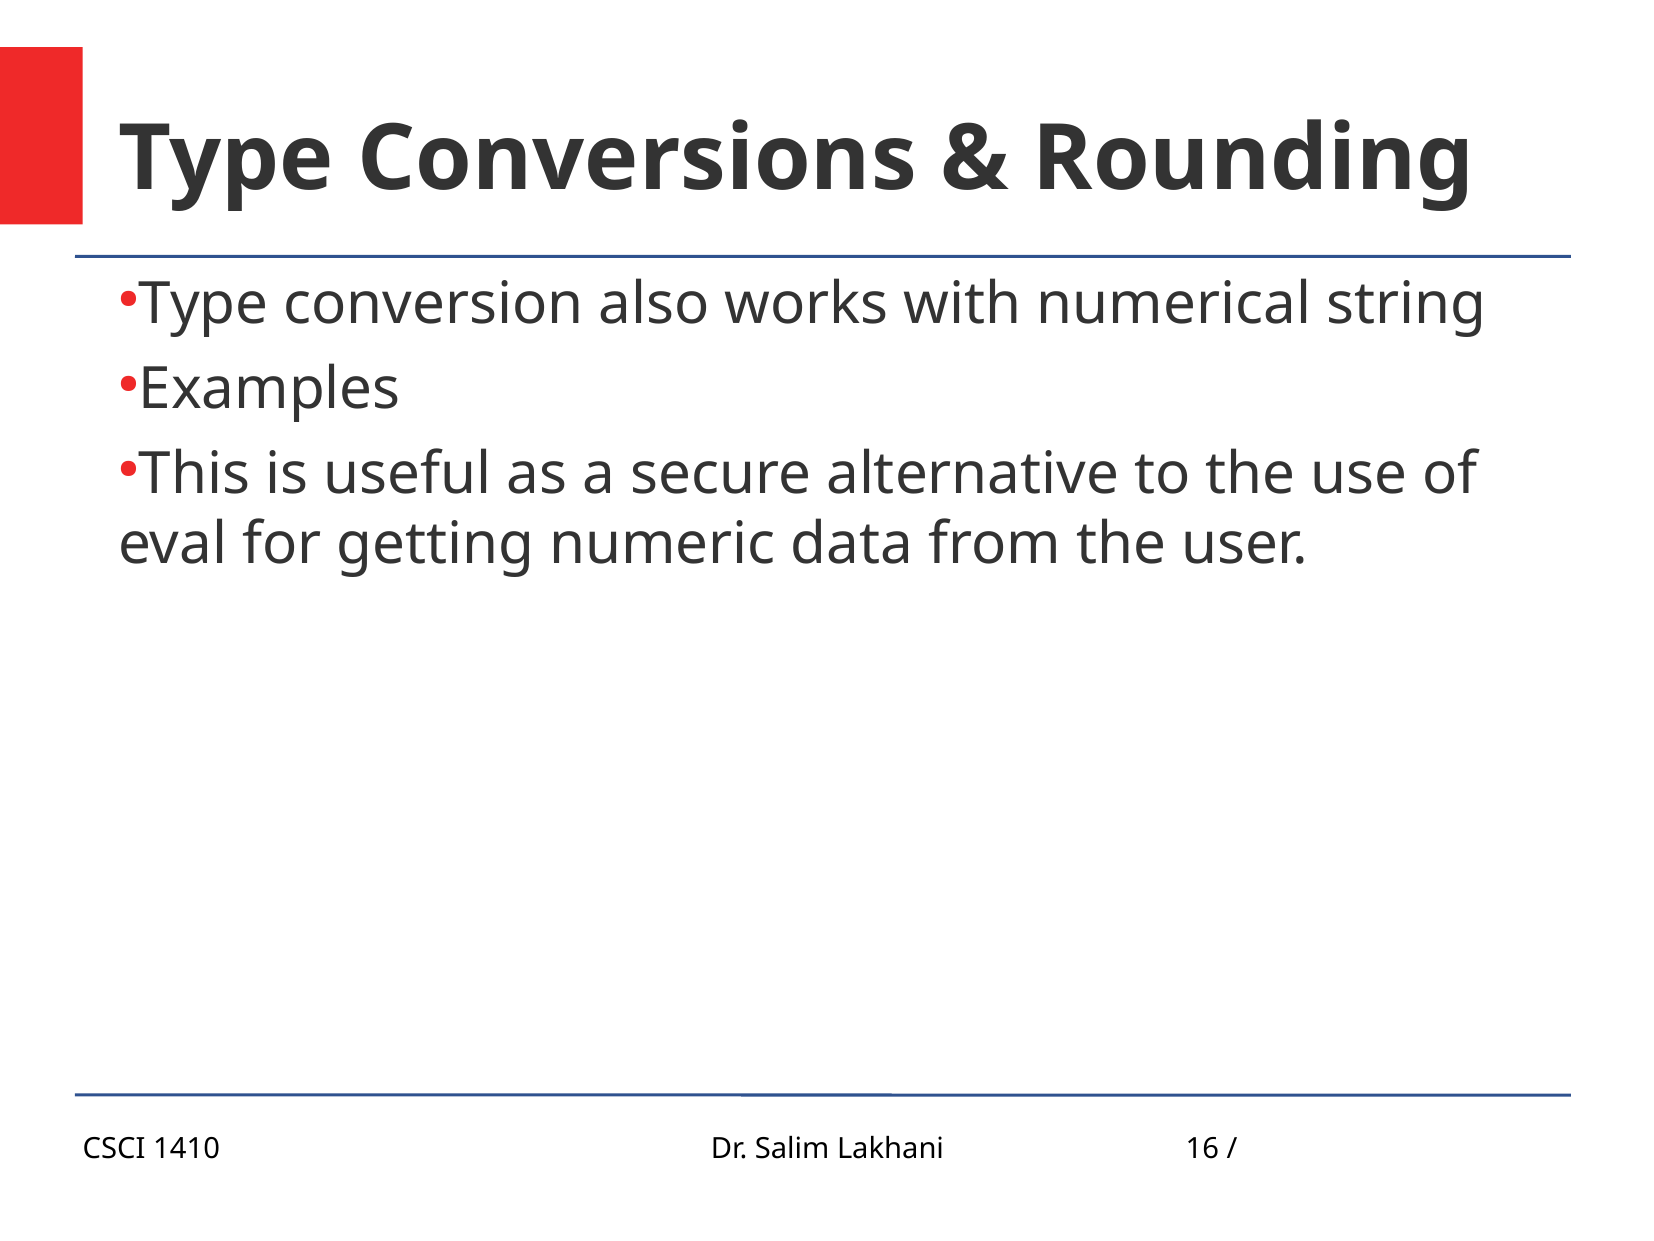

# Type Conversions & Rounding
Type conversion also works with numerical string
Examples
This is useful as a secure alternative to the use of eval for getting numeric data from the user.
CSCI 1410
Dr. Salim Lakhani